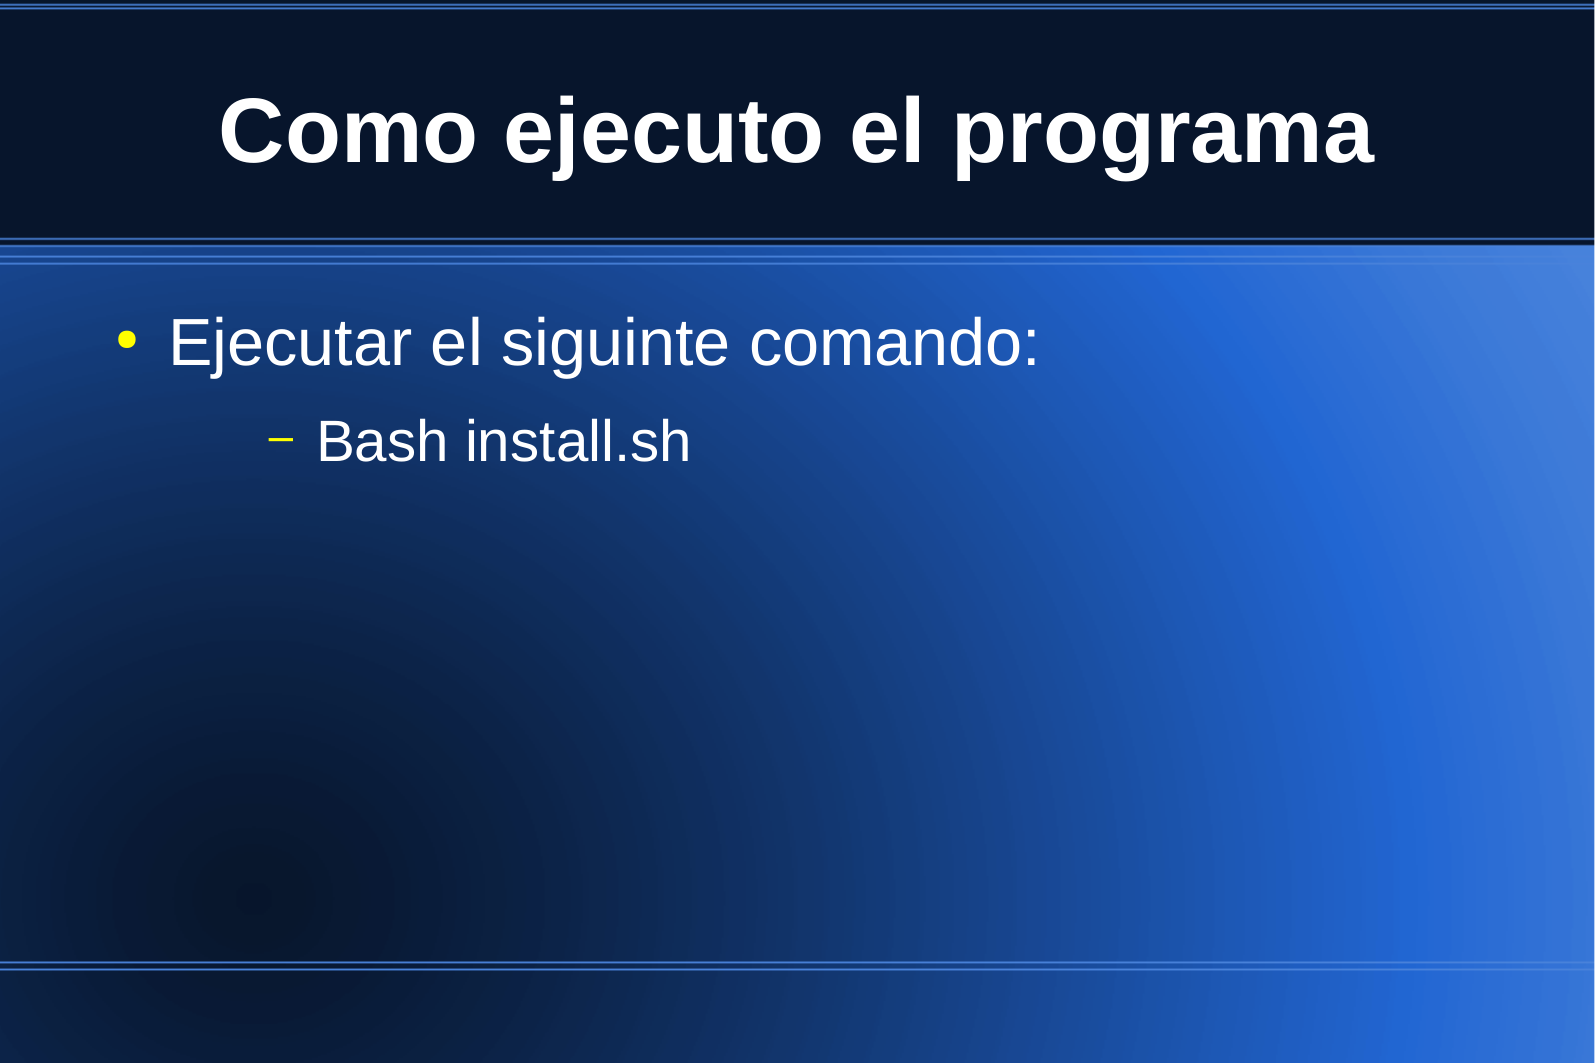

# Como ejecuto el programa
Ejecutar el siguinte comando:
Bash install.sh